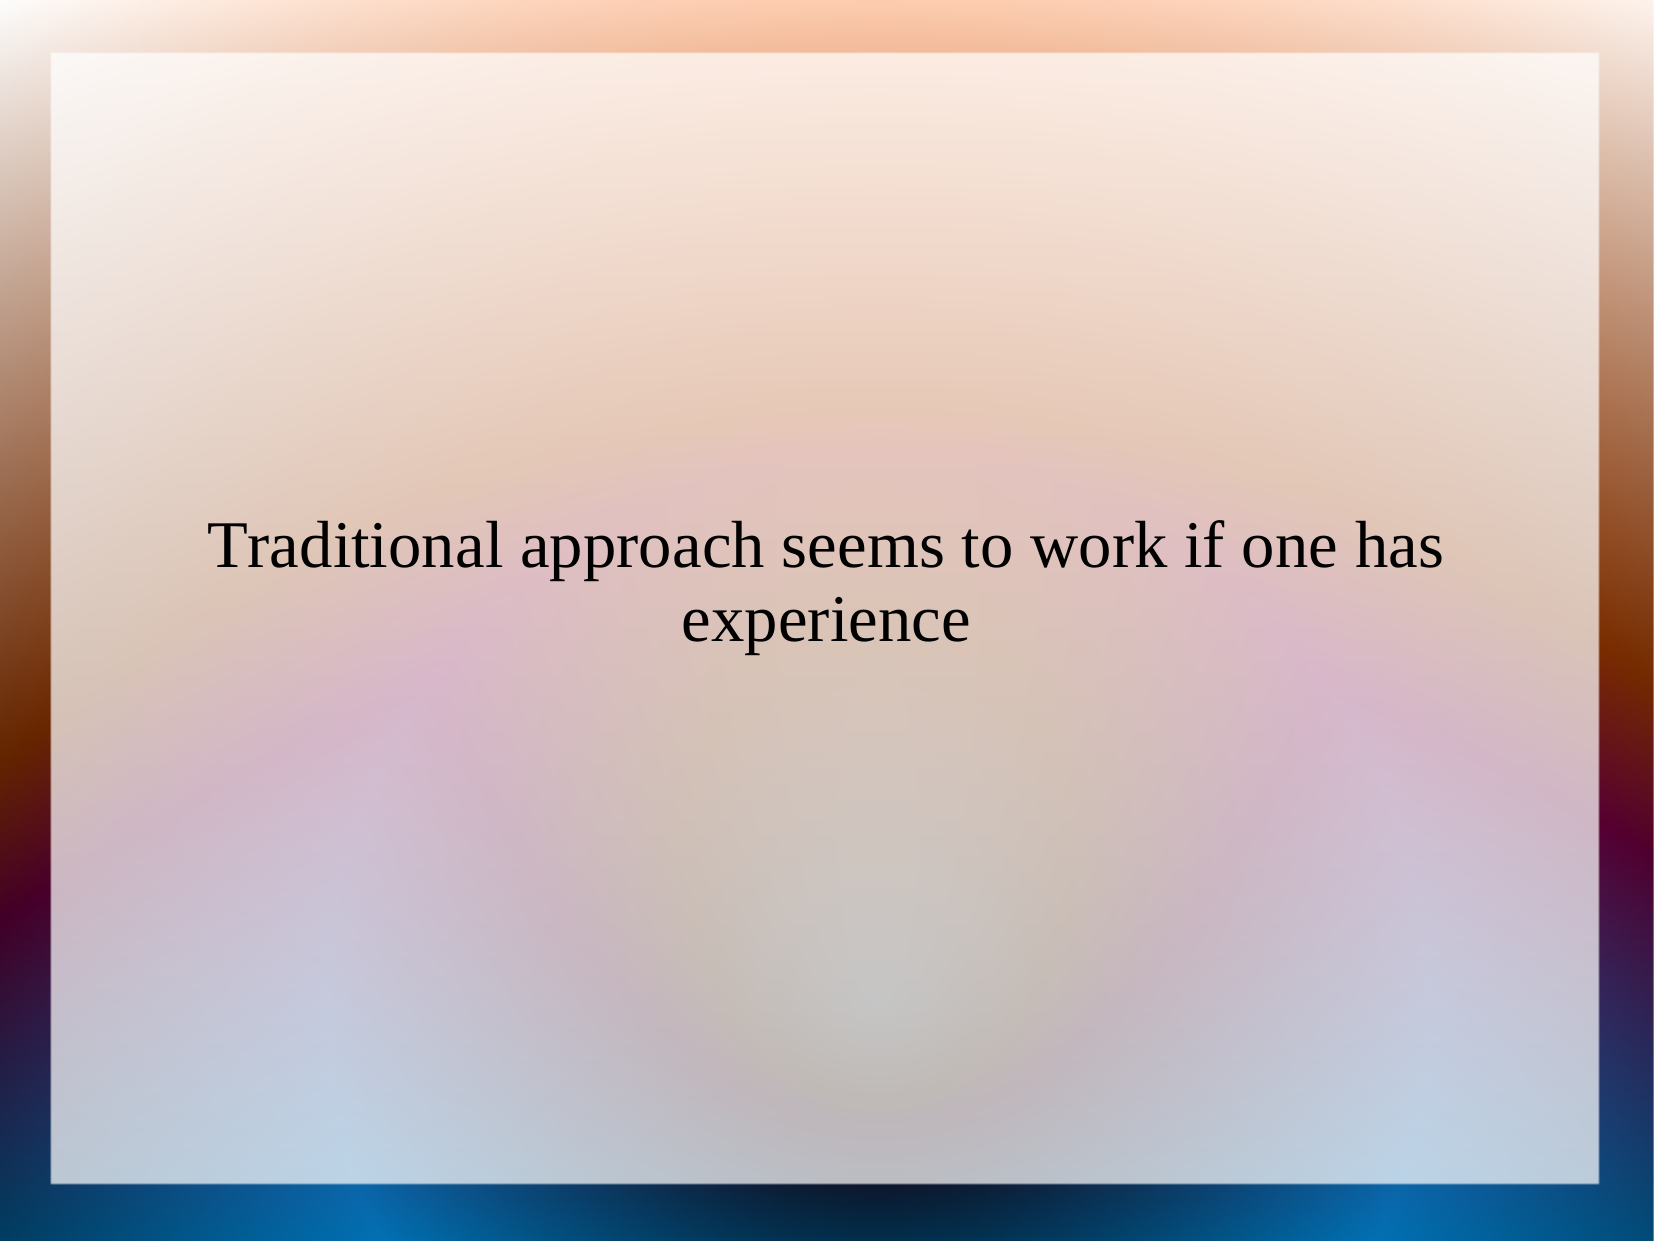

# Traditional approach seems to work if one has experience